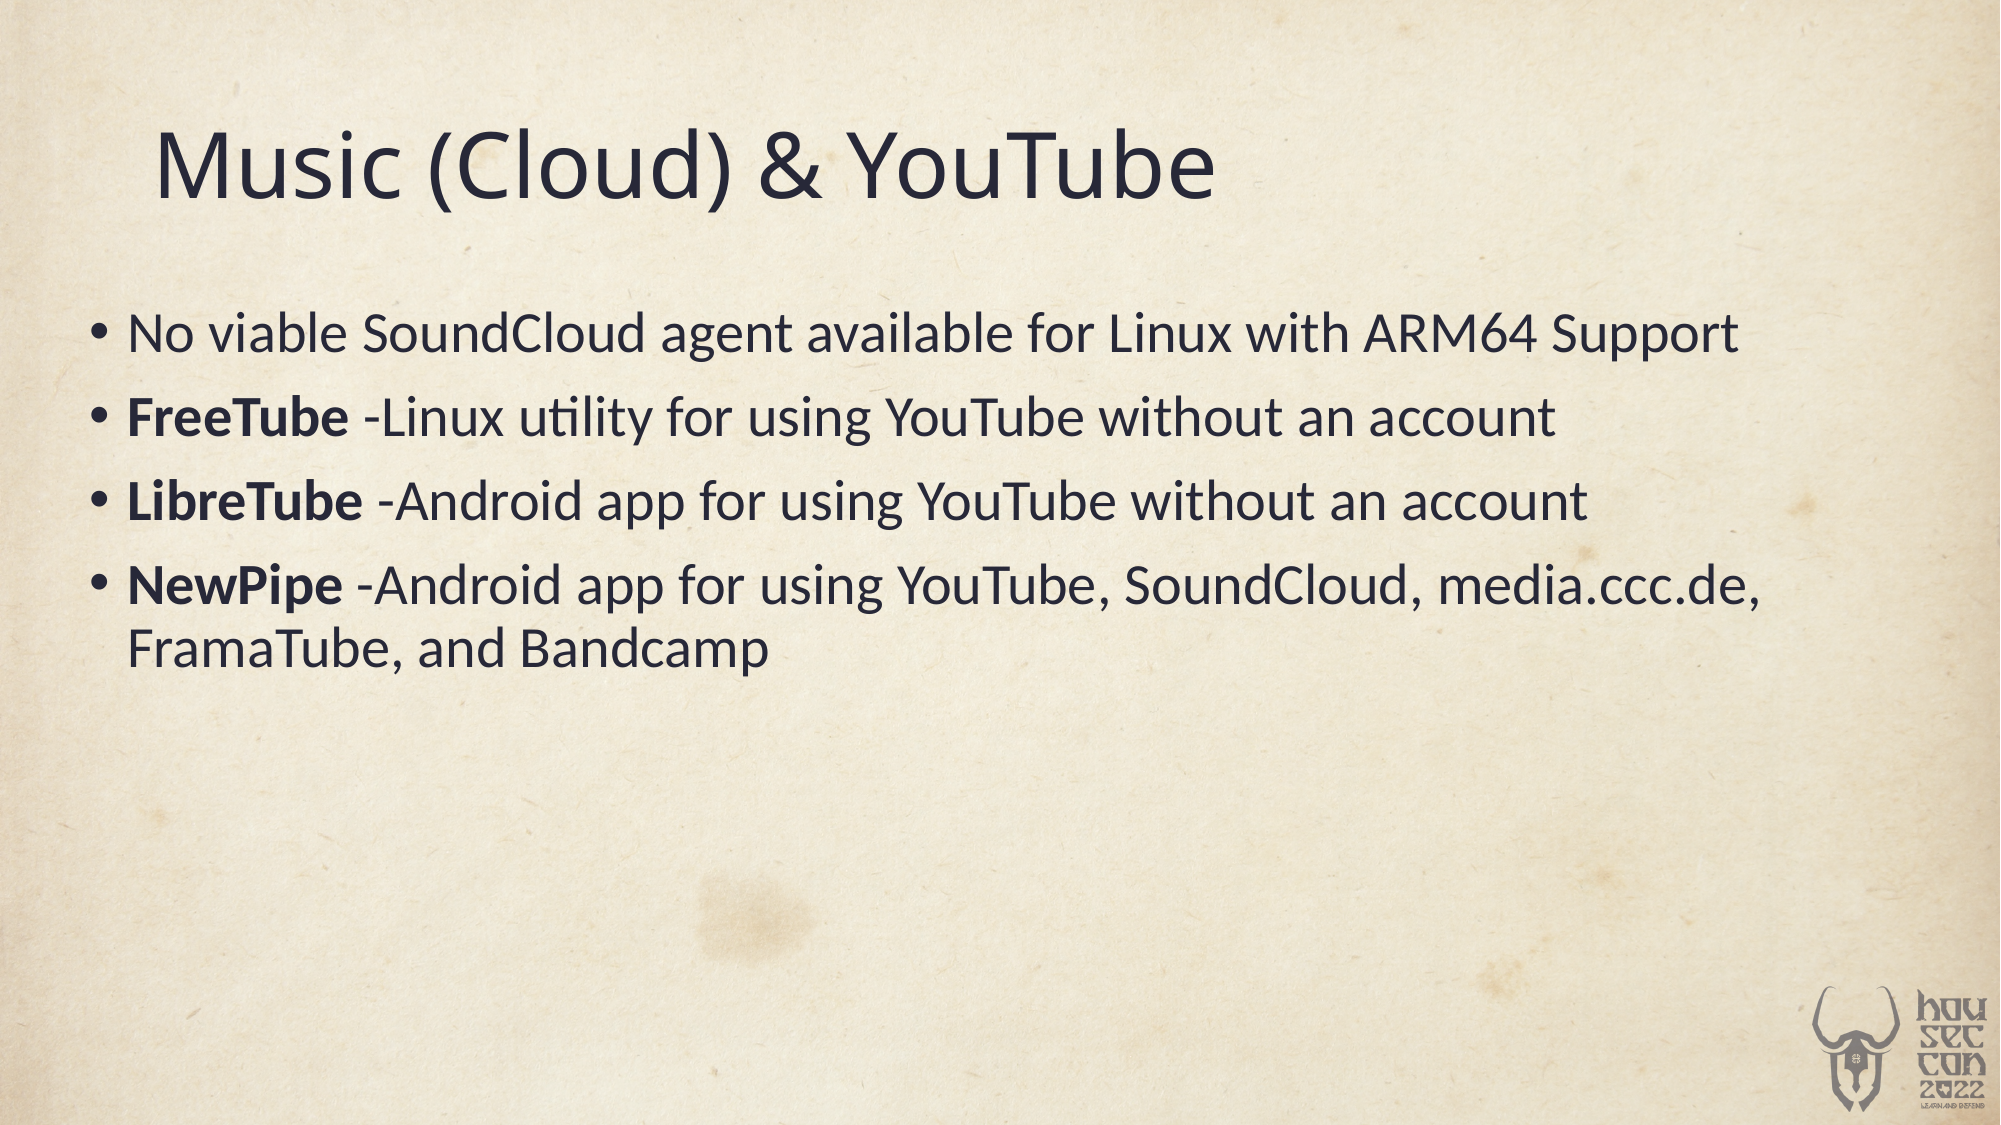

Music (Cloud) & YouTube
No viable SoundCloud agent available for Linux with ARM64 Support
FreeTube -Linux utility for using YouTube without an account
LibreTube -Android app for using YouTube without an account
NewPipe -Android app for using YouTube, SoundCloud, media.ccc.de, FramaTube, and Bandcamp